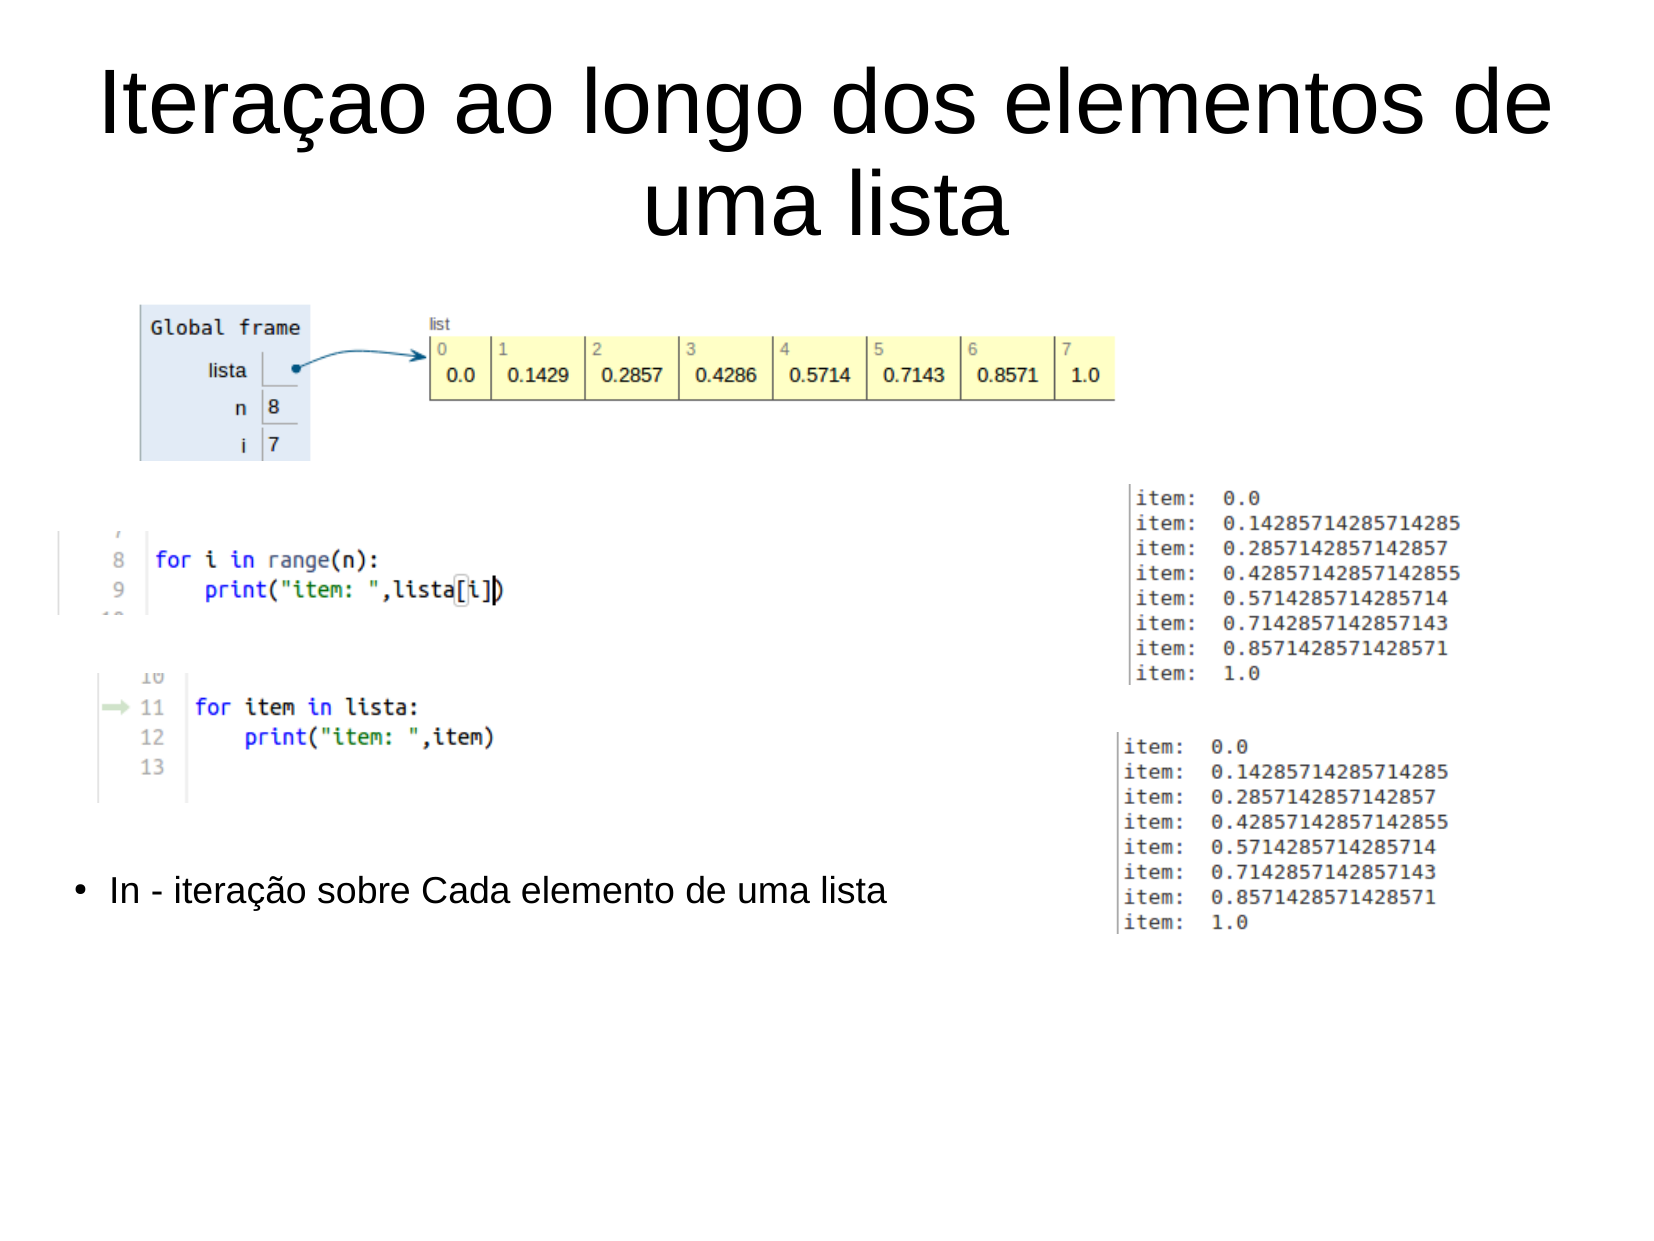

# Iteraçao ao longo dos elementos de uma lista
In - iteração sobre Cada elemento de uma lista